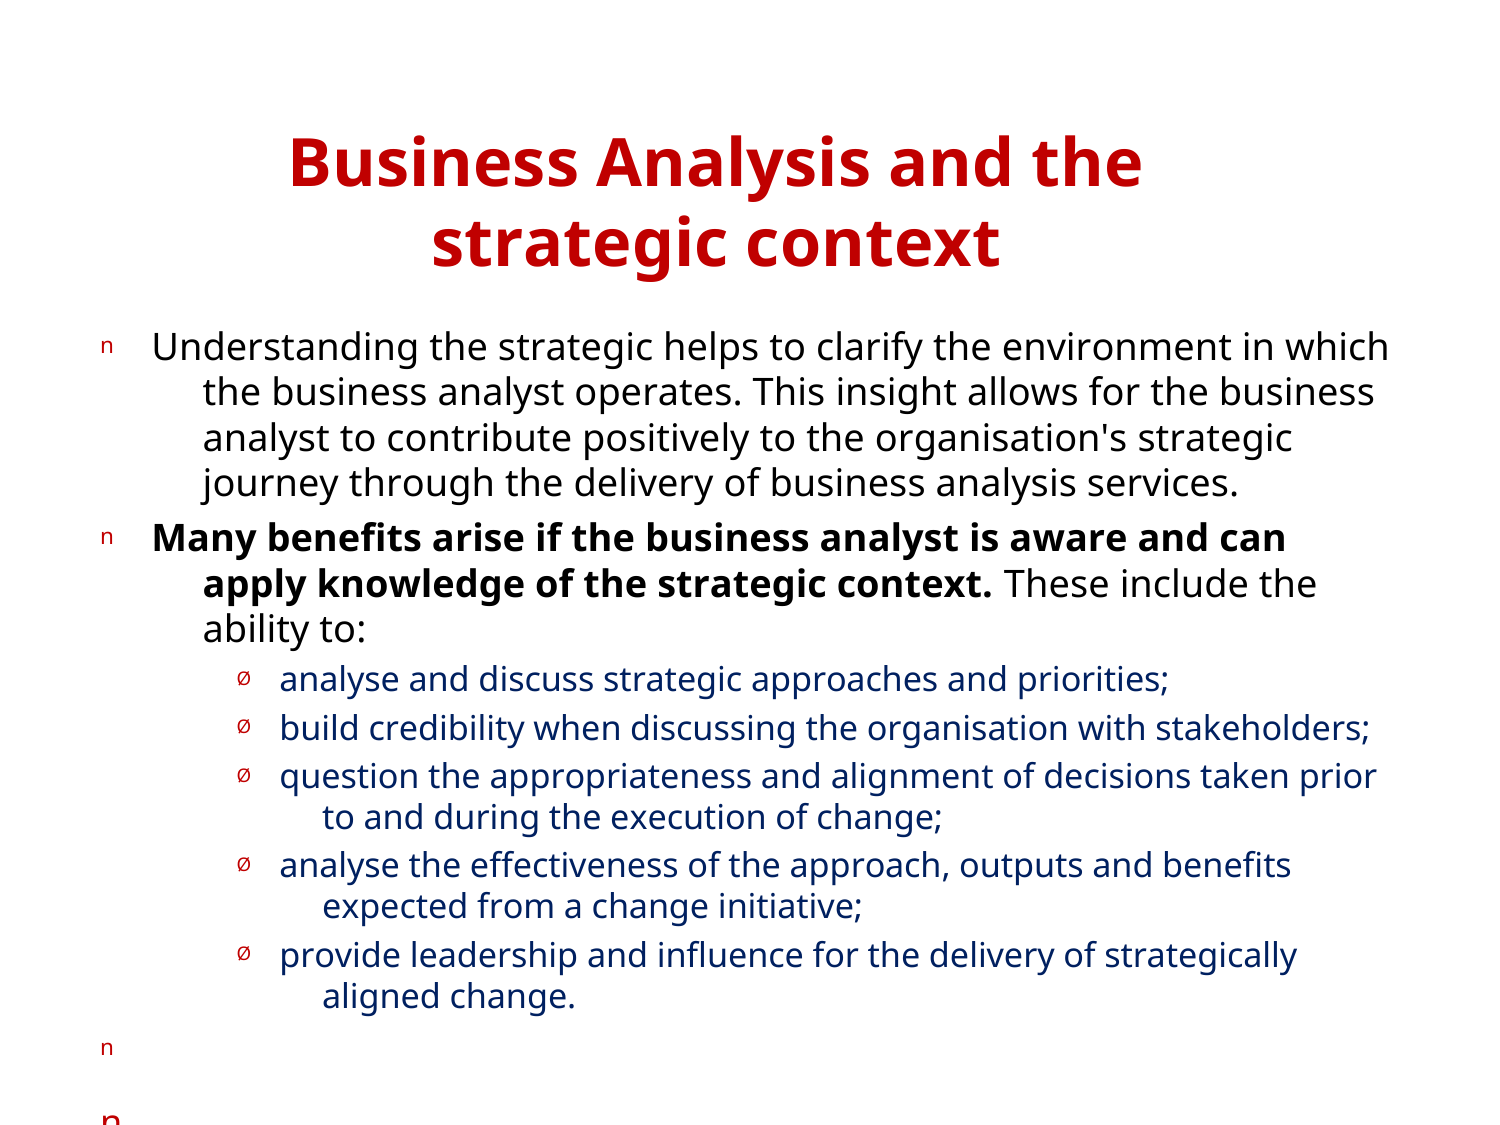

# Business Analysis and the strategic context
Understanding the strategic helps to clarify the environment in which the business analyst operates. This insight allows for the business analyst to contribute positively to the organisation's strategic journey through the delivery of business analysis services.
Many benefits arise if the business analyst is aware and can apply knowledge of the strategic context. These include the ability to:
analyse and discuss strategic approaches and priorities;
build credibility when discussing the organisation with stakeholders;
question the appropriateness and alignment of decisions taken prior to and during the execution of change;
analyse the effectiveness of the approach, outputs and benefits expected from a change initiative;
provide leadership and influence for the delivery of strategically aligned change.